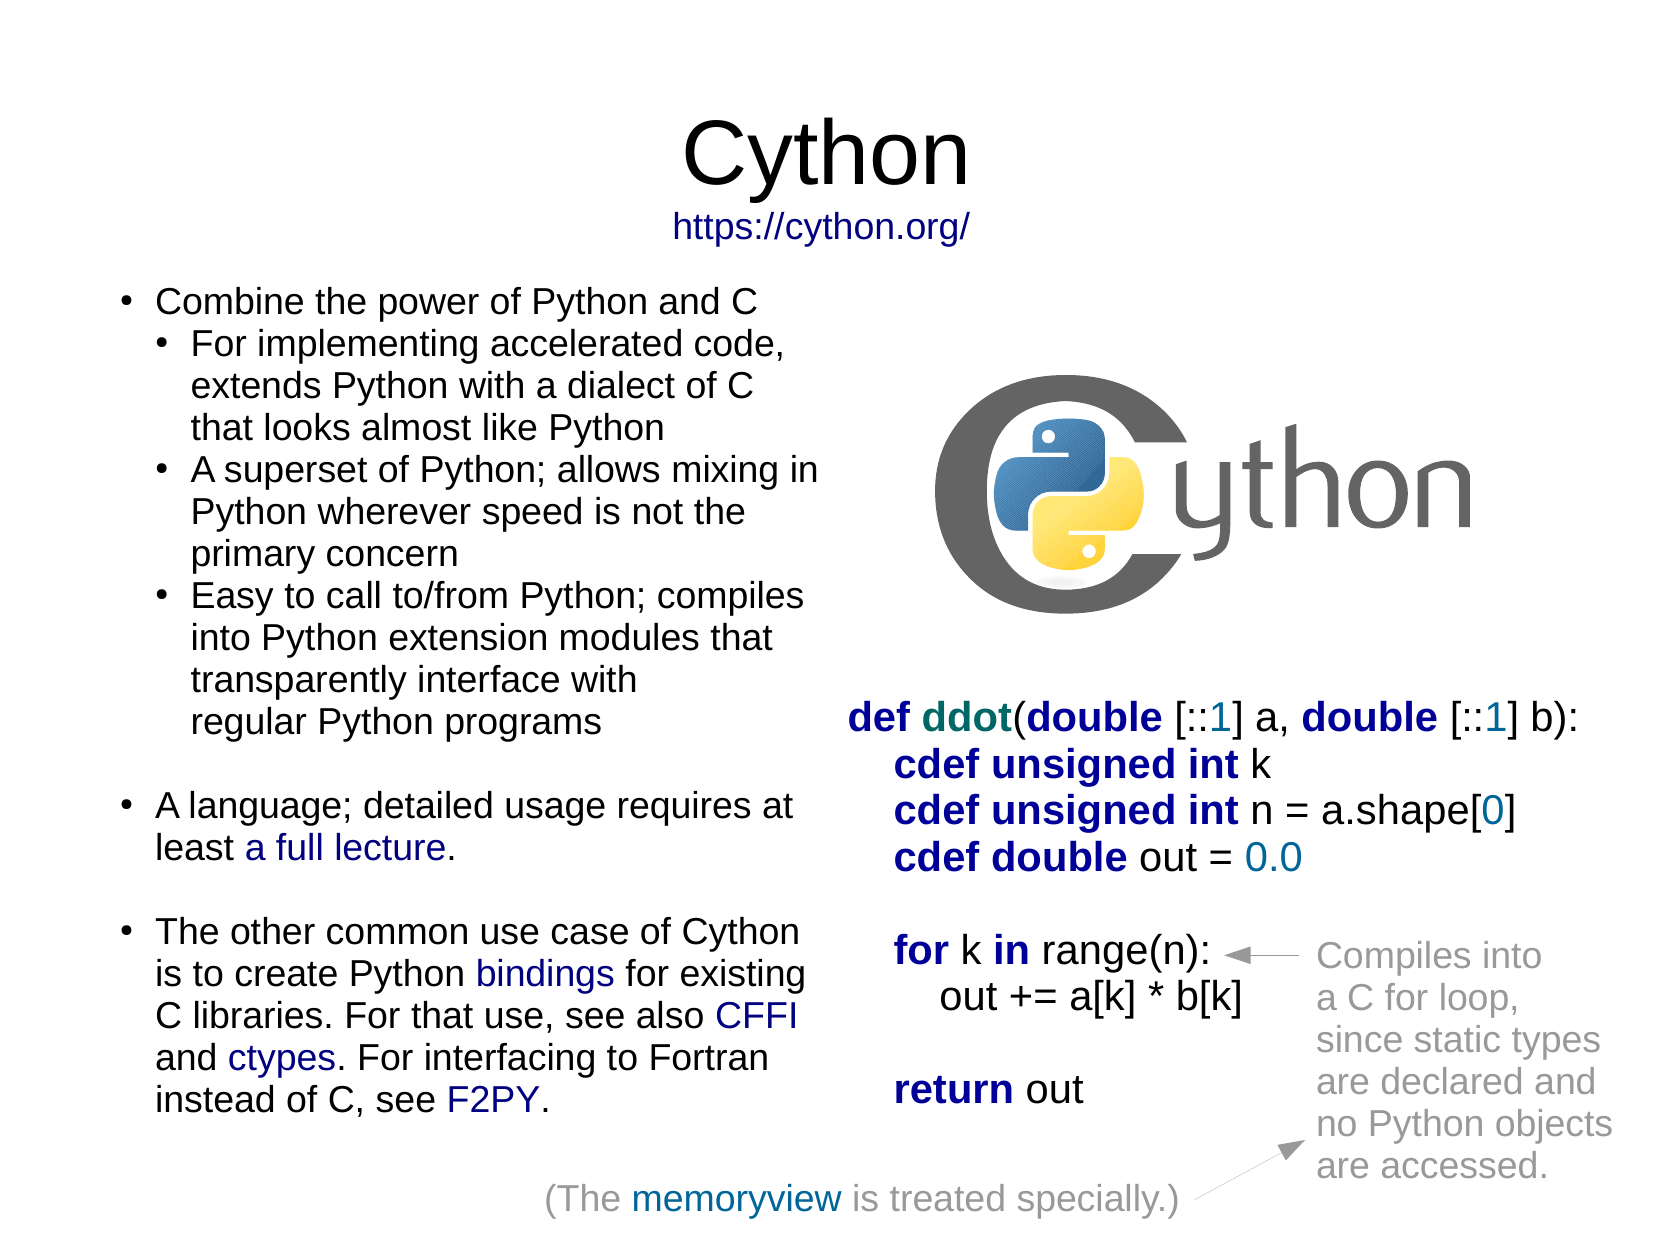

# Cython
https://cython.org/
Combine the power of Python and C
For implementing accelerated code, extends Python with a dialect of C that looks almost like Python
A superset of Python; allows mixing in Python wherever speed is not the primary concern
Easy to call to/from Python; compiles into Python extension modules that transparently interface with
regular Python programs
A language; detailed usage requires at least a full lecture.
The other common use case of Cython is to create Python bindings for existing C libraries. For that use, see also CFFI and ctypes. For interfacing to Fortran instead of C, see F2PY.
def ddot(double [::1] a, double [::1] b):
 cdef unsigned int k
 cdef unsigned int n = a.shape[0]
 cdef double out = 0.0
 for k in range(n):
 out += a[k] * b[k]
 return out
Compiles into
a C for loop,
since static types
are declared and
no Python objects
are accessed.
(The memoryview is treated specially.)